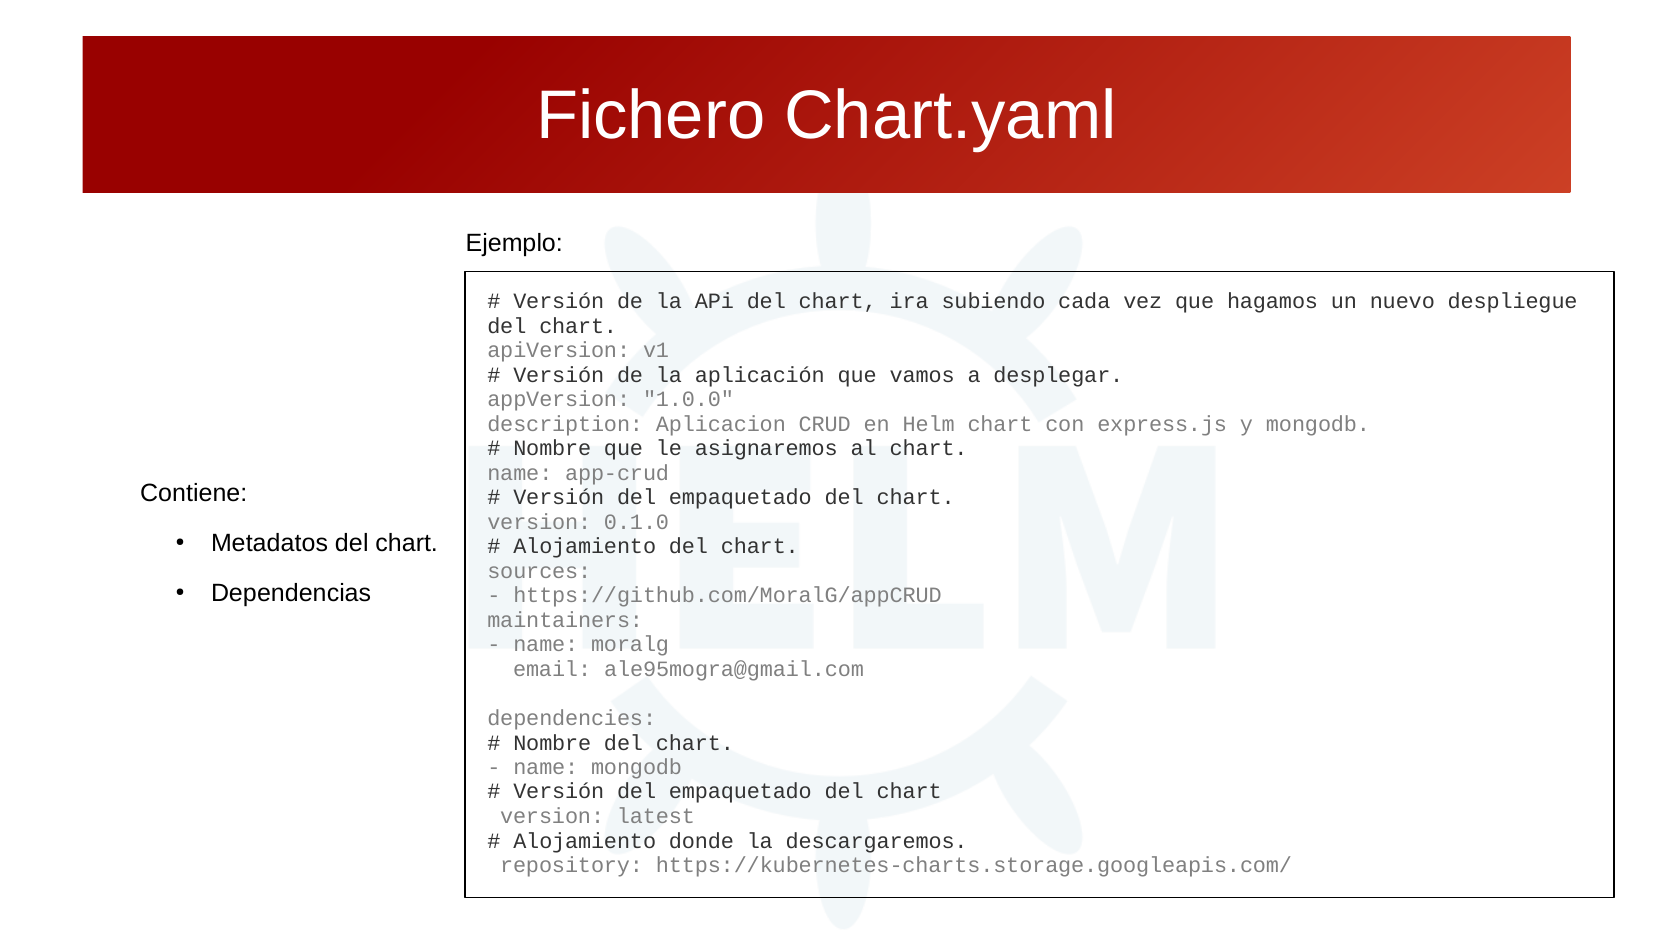

# Fichero Chart.yaml
 Ejemplo:
Contiene:
Metadatos del chart.
Dependencias
# Versión de la APi del chart, ira subiendo cada vez que hagamos un nuevo despliegue del chart.
apiVersion: v1
# Versión de la aplicación que vamos a desplegar.
appVersion: "1.0.0"
description: Aplicacion CRUD en Helm chart con express.js y mongodb.
# Nombre que le asignaremos al chart.
name: app-crud
# Versión del empaquetado del chart.
version: 0.1.0
# Alojamiento del chart.
sources:
- https://github.com/MoralG/appCRUD
maintainers:
- name: moralg
 email: ale95mogra@gmail.com
dependencies:
# Nombre del chart.
- name: mongodb
# Versión del empaquetado del chart
 version: latest
# Alojamiento donde la descargaremos.
 repository: https://kubernetes-charts.storage.googleapis.com/